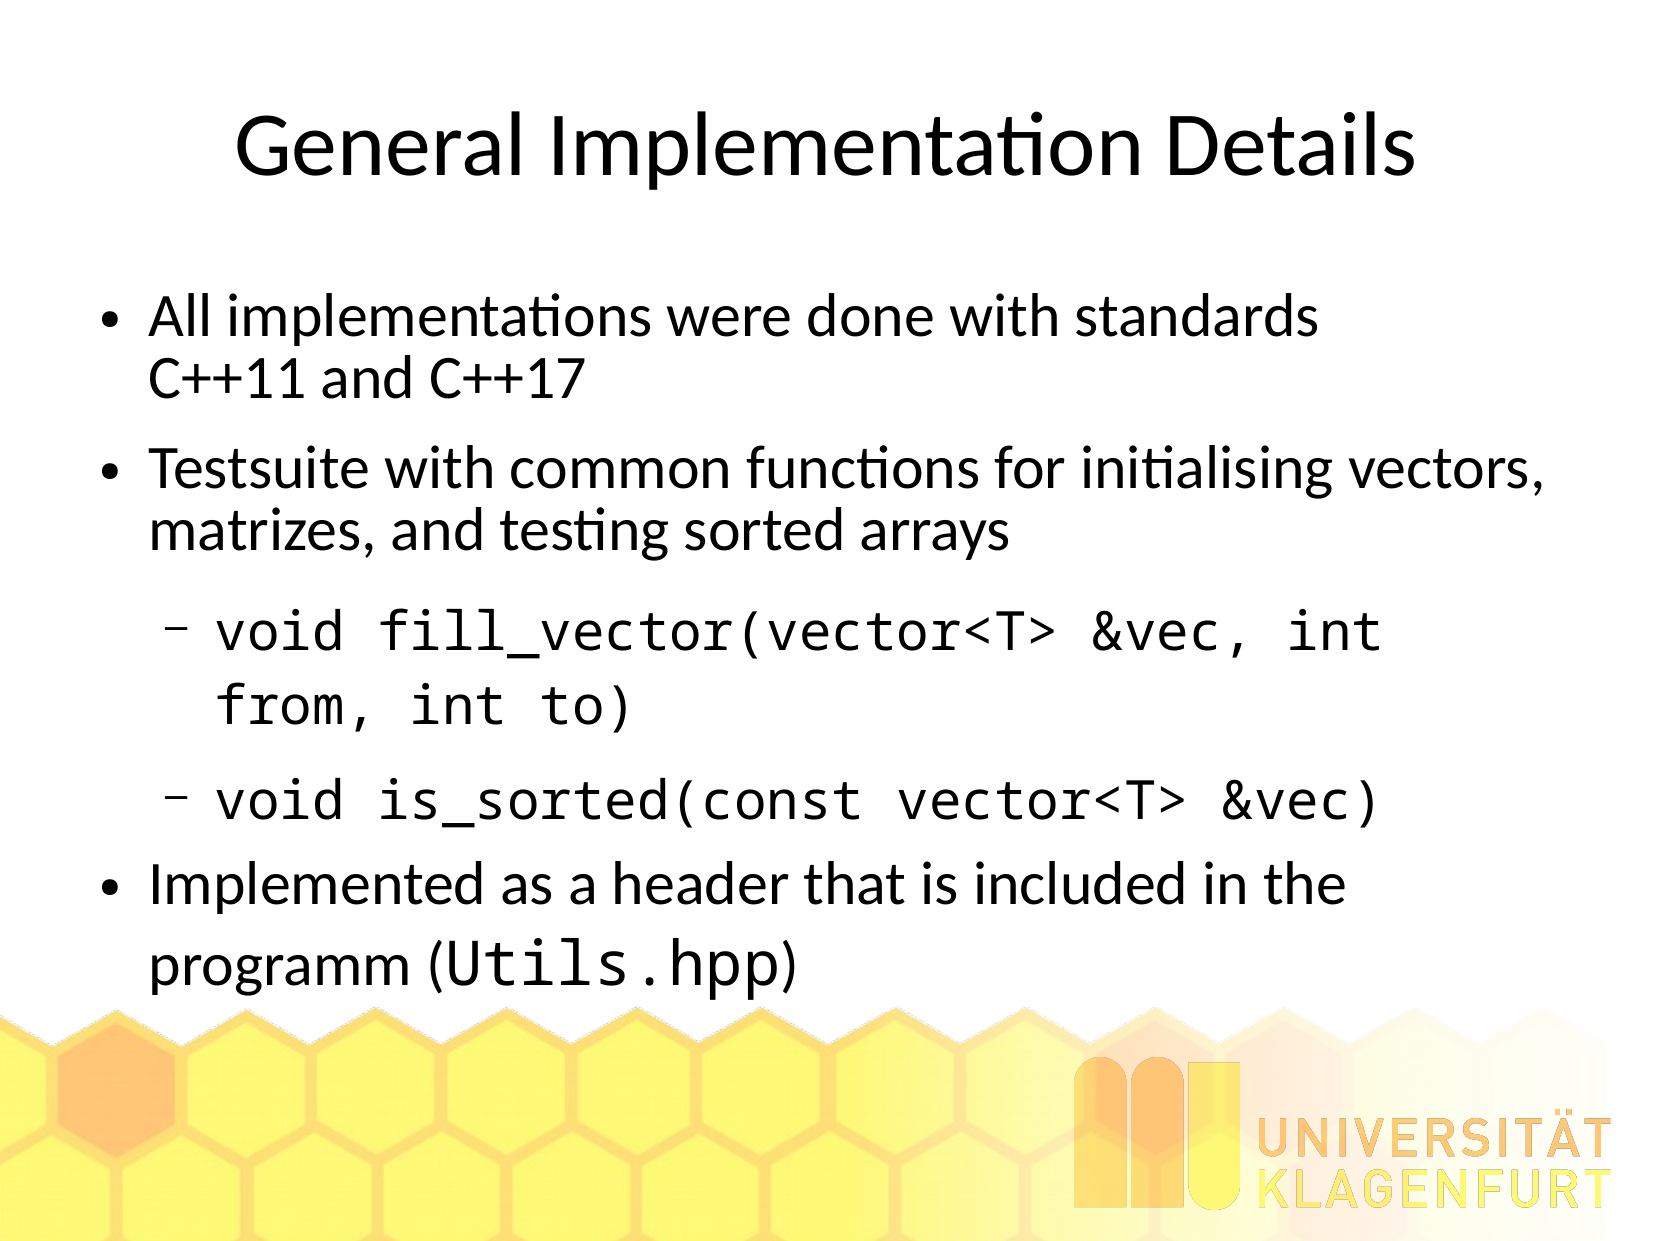

# General Implementation Details
All implementations were done with standards
C++11 and C++17
Testsuite with common functions for initialising vectors, matrizes, and testing sorted arrays
void fill_vector(vector<T> &vec, int from, int to)
void is_sorted(const vector<T> &vec)
Implemented as a header that is included in the programm (Utils.hpp)